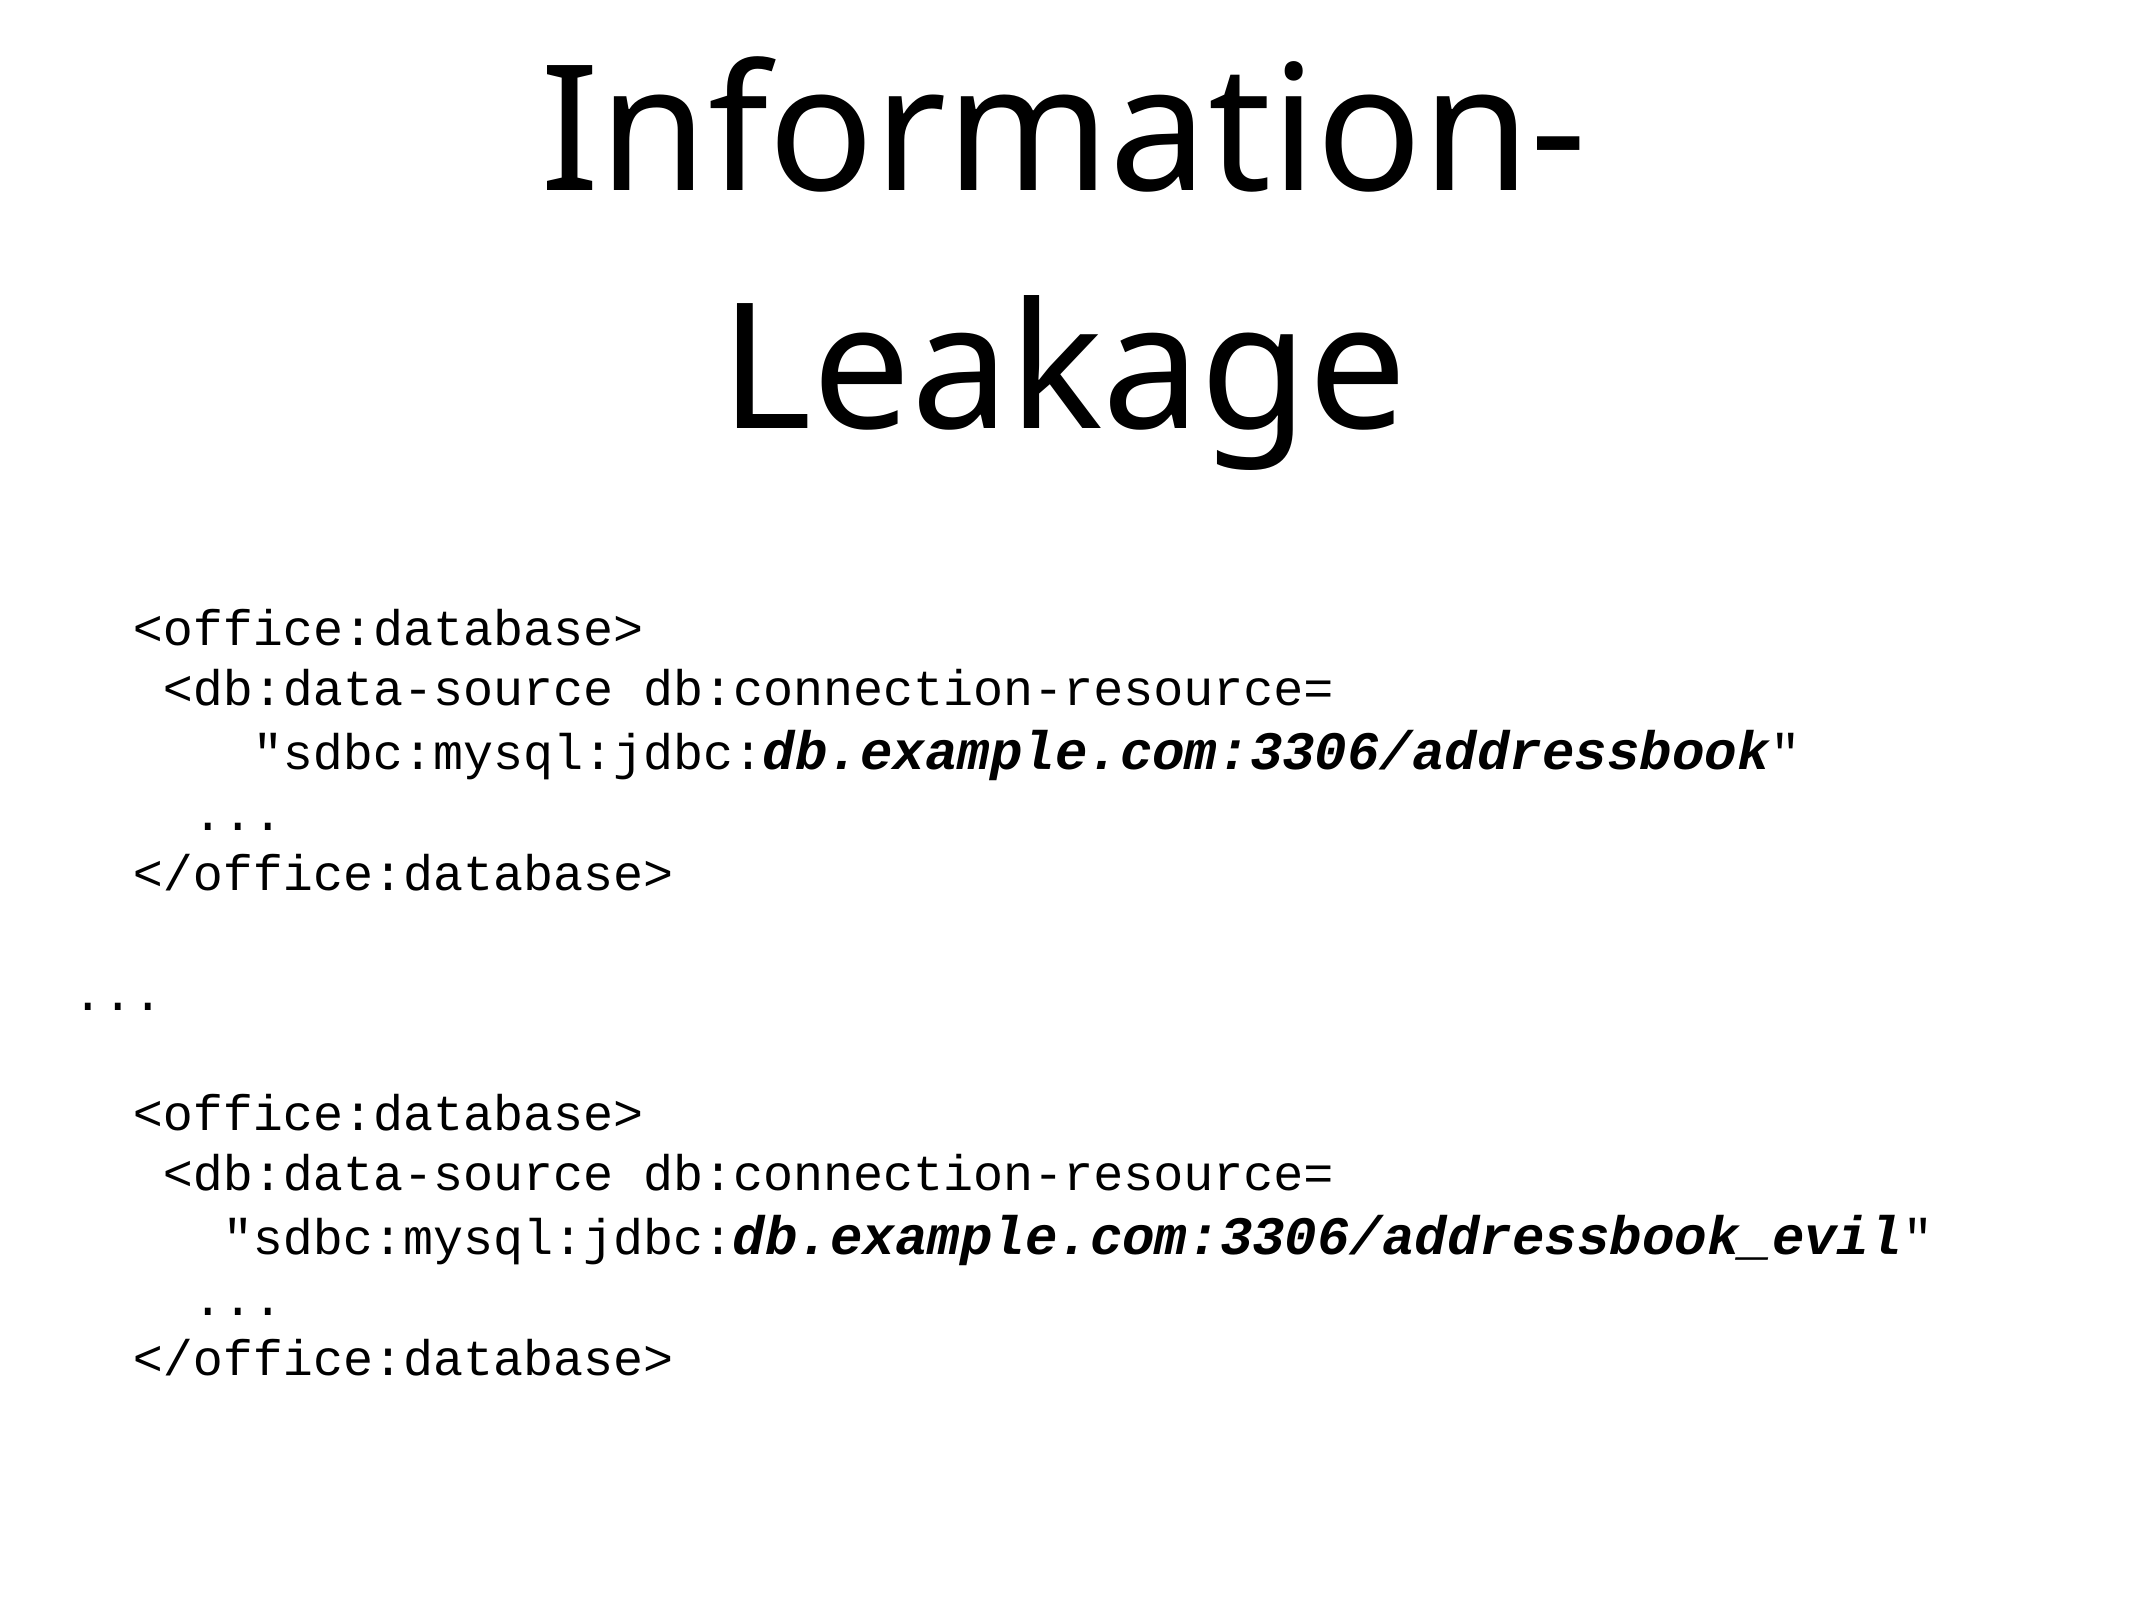

# Information-Leakage
 <office:database>
 <db:data-source db:connection-resource=
 "sdbc:mysql:jdbc:db.example.com:3306/addressbook"
 ...
 </office:database>
...
 <office:database>
 <db:data-source db:connection-resource=
 "sdbc:mysql:jdbc:db.example.com:3306/addressbook_evil"
 ...
 </office:database>